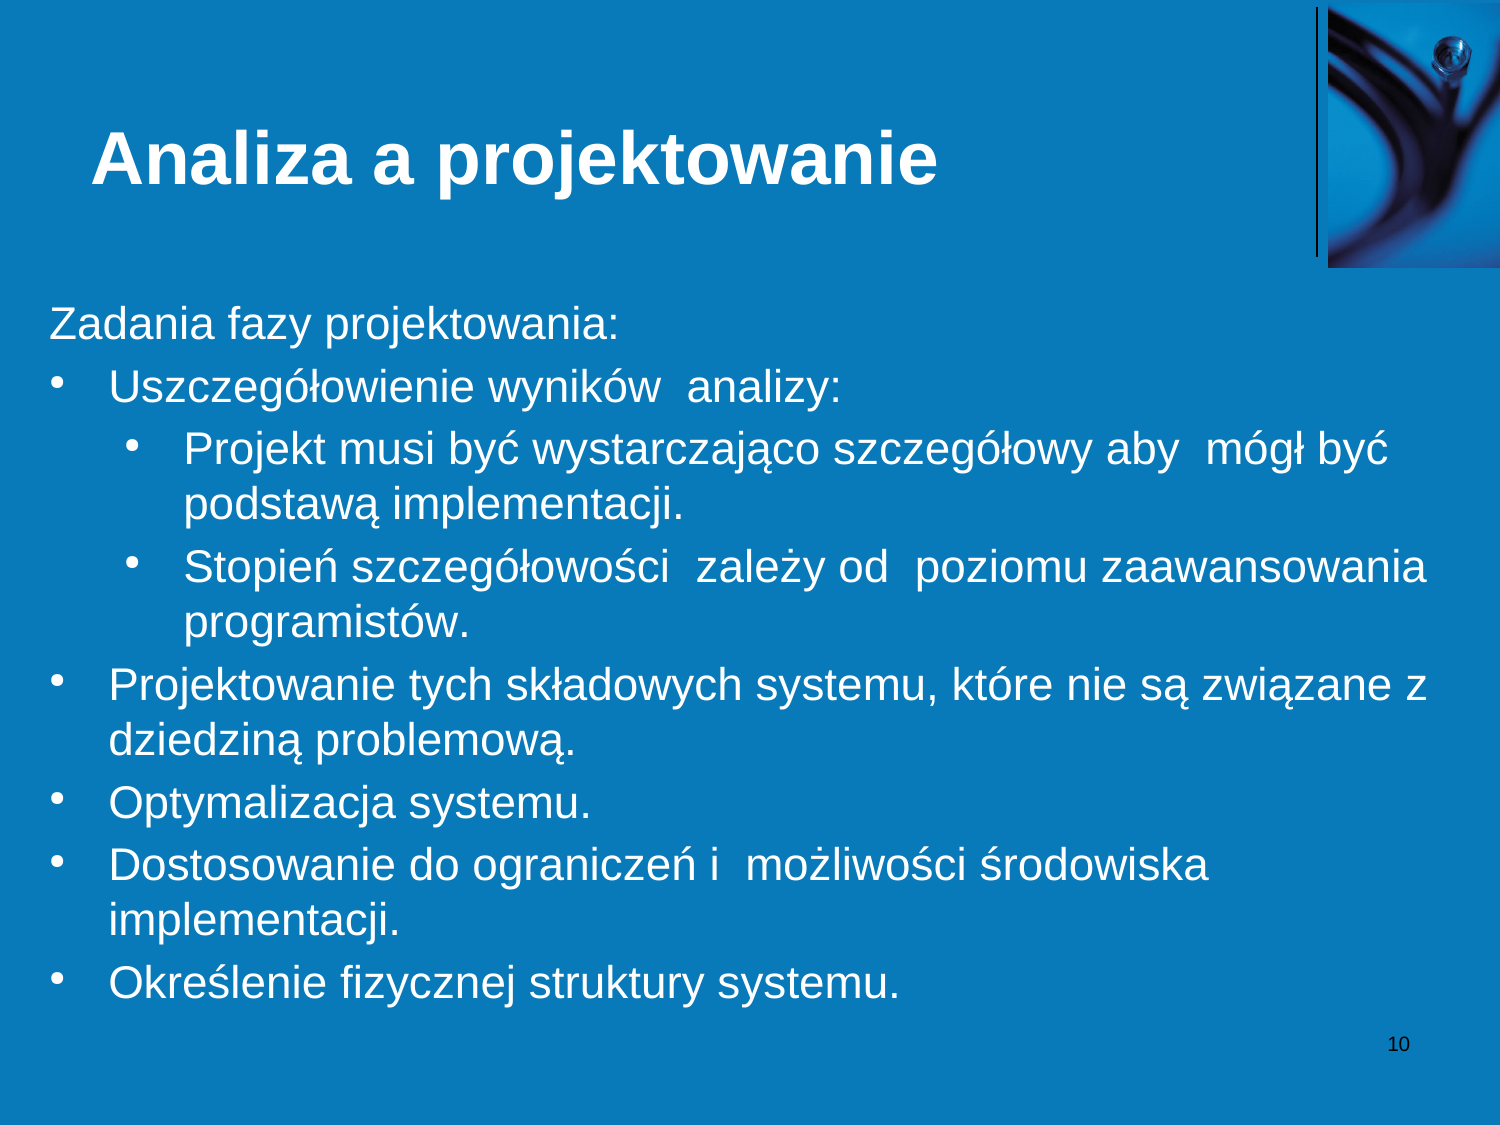

# Analiza a projektowanie
Zadania fazy projektowania:
Uszczegółowienie wyników analizy:
Projekt musi być wystarczająco szczegółowy aby mógł być podstawą implementacji.
Stopień szczegółowości zależy od poziomu zaawansowania programistów.
Projektowanie tych składowych systemu, które nie są związane z dziedziną problemową.
Optymalizacja systemu.
Dostosowanie do ograniczeń i możliwości środowiska implementacji.
Określenie fizycznej struktury systemu.
10